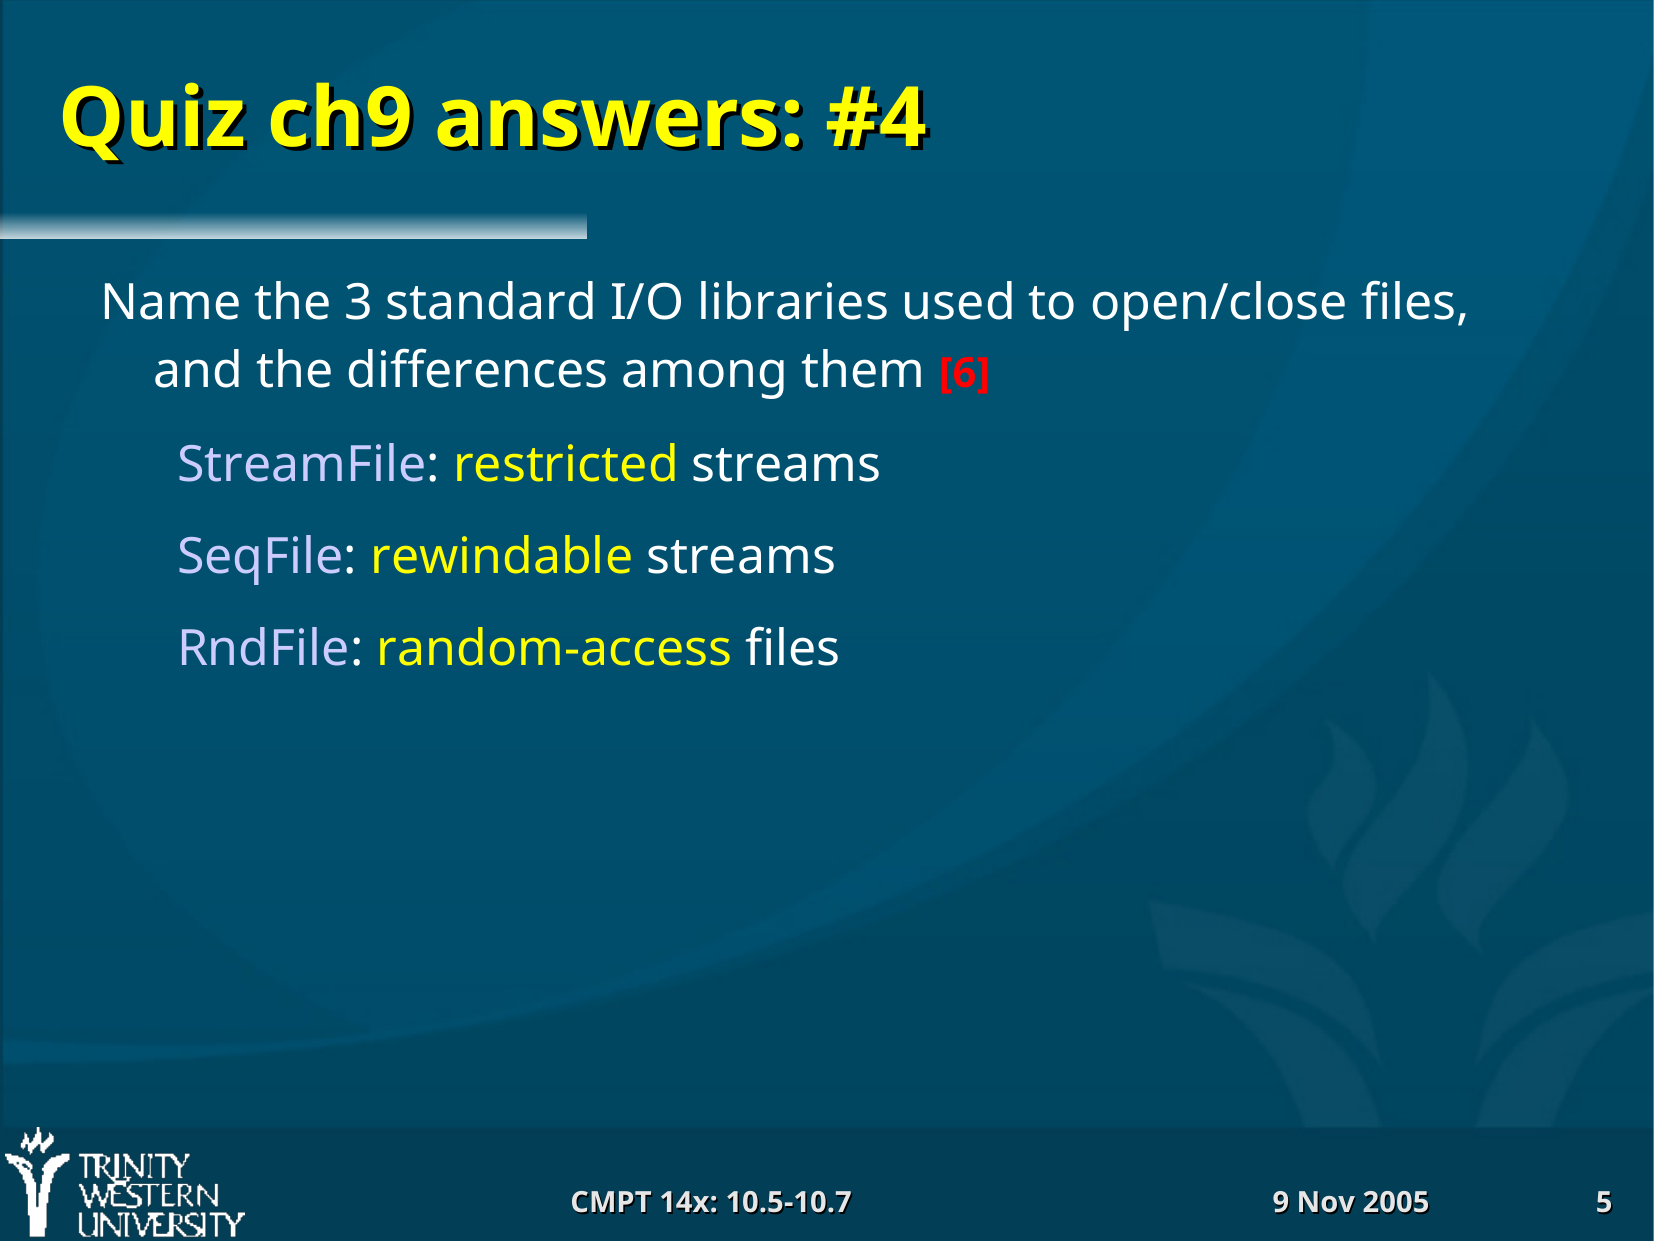

# Quiz ch9 answers: #4
Name the 3 standard I/O libraries used to open/close files, and the differences among them [6]
StreamFile: restricted streams
SeqFile: rewindable streams
RndFile: random-access files
CMPT 14x: 10.5-10.7
9 Nov 2005
5